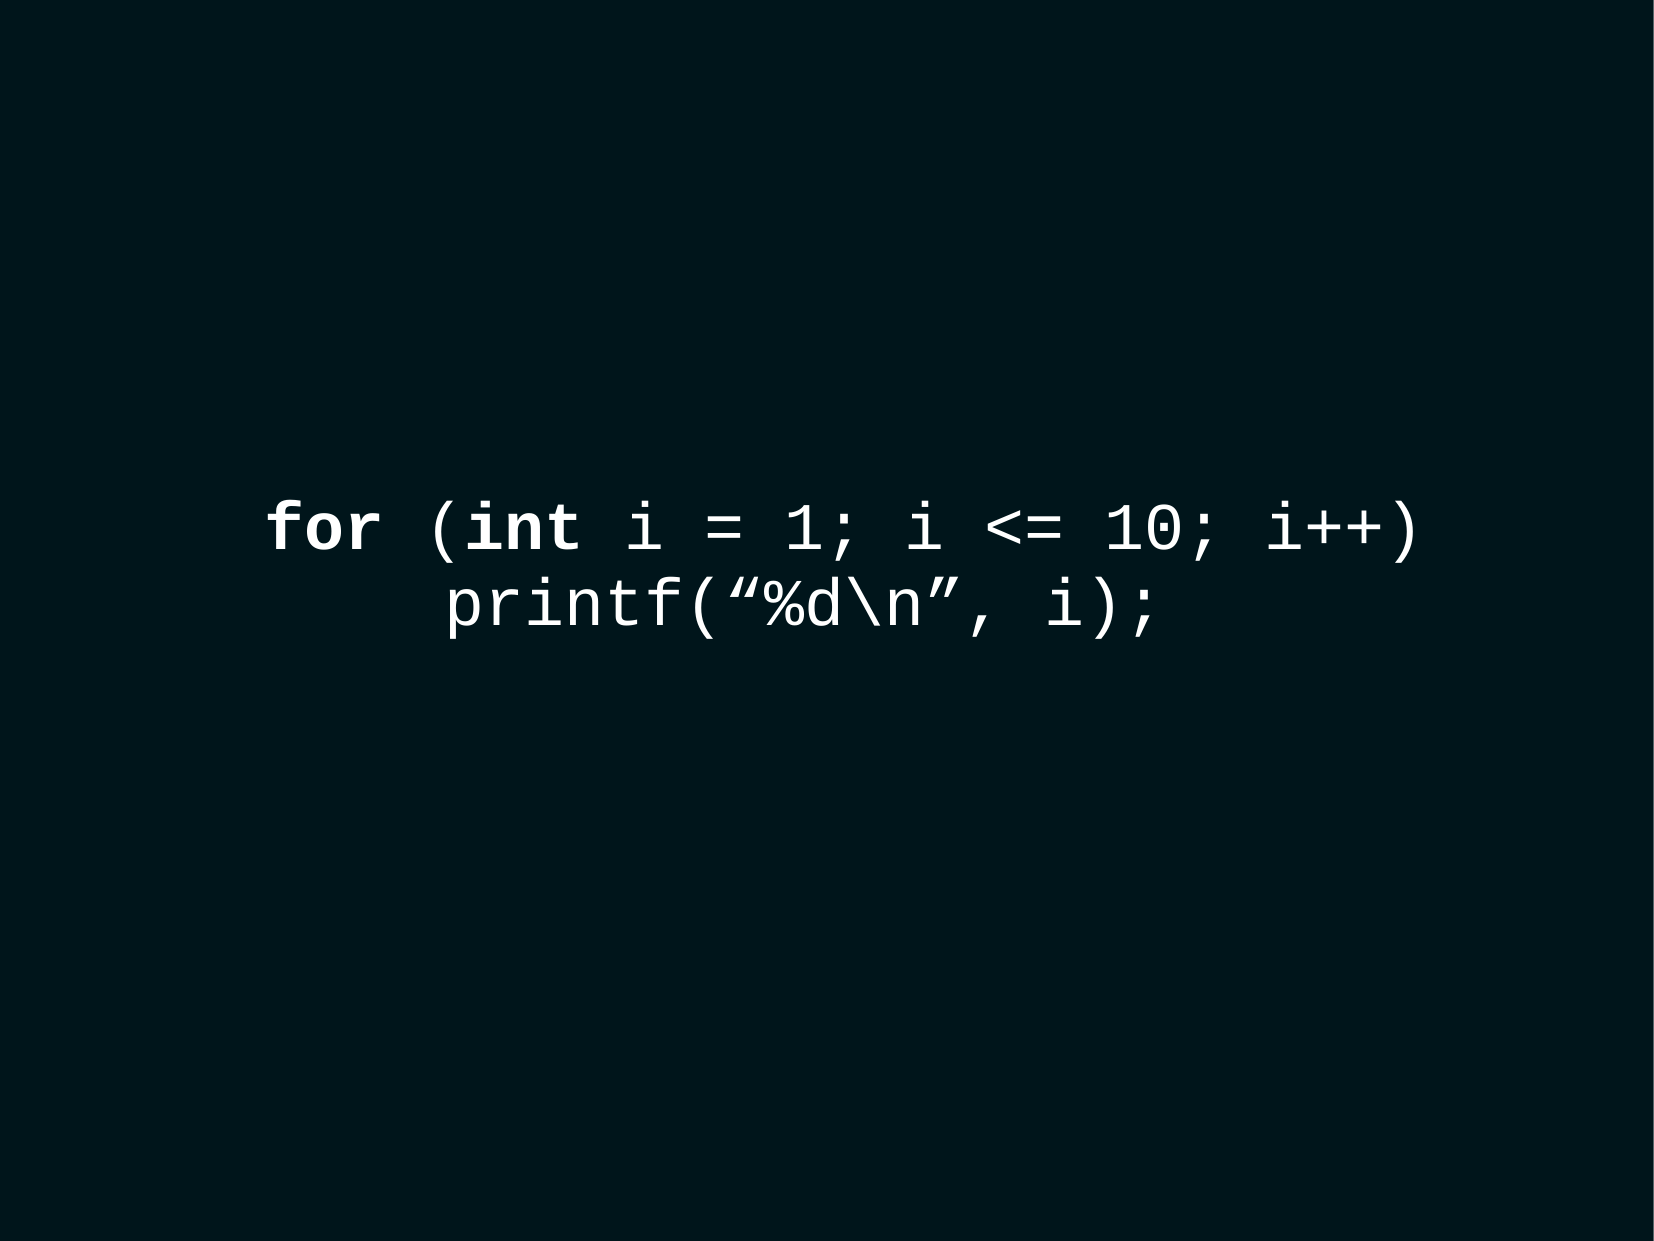

# for (int i = 1; i <= 10; i++) printf(“%d\n”, i);